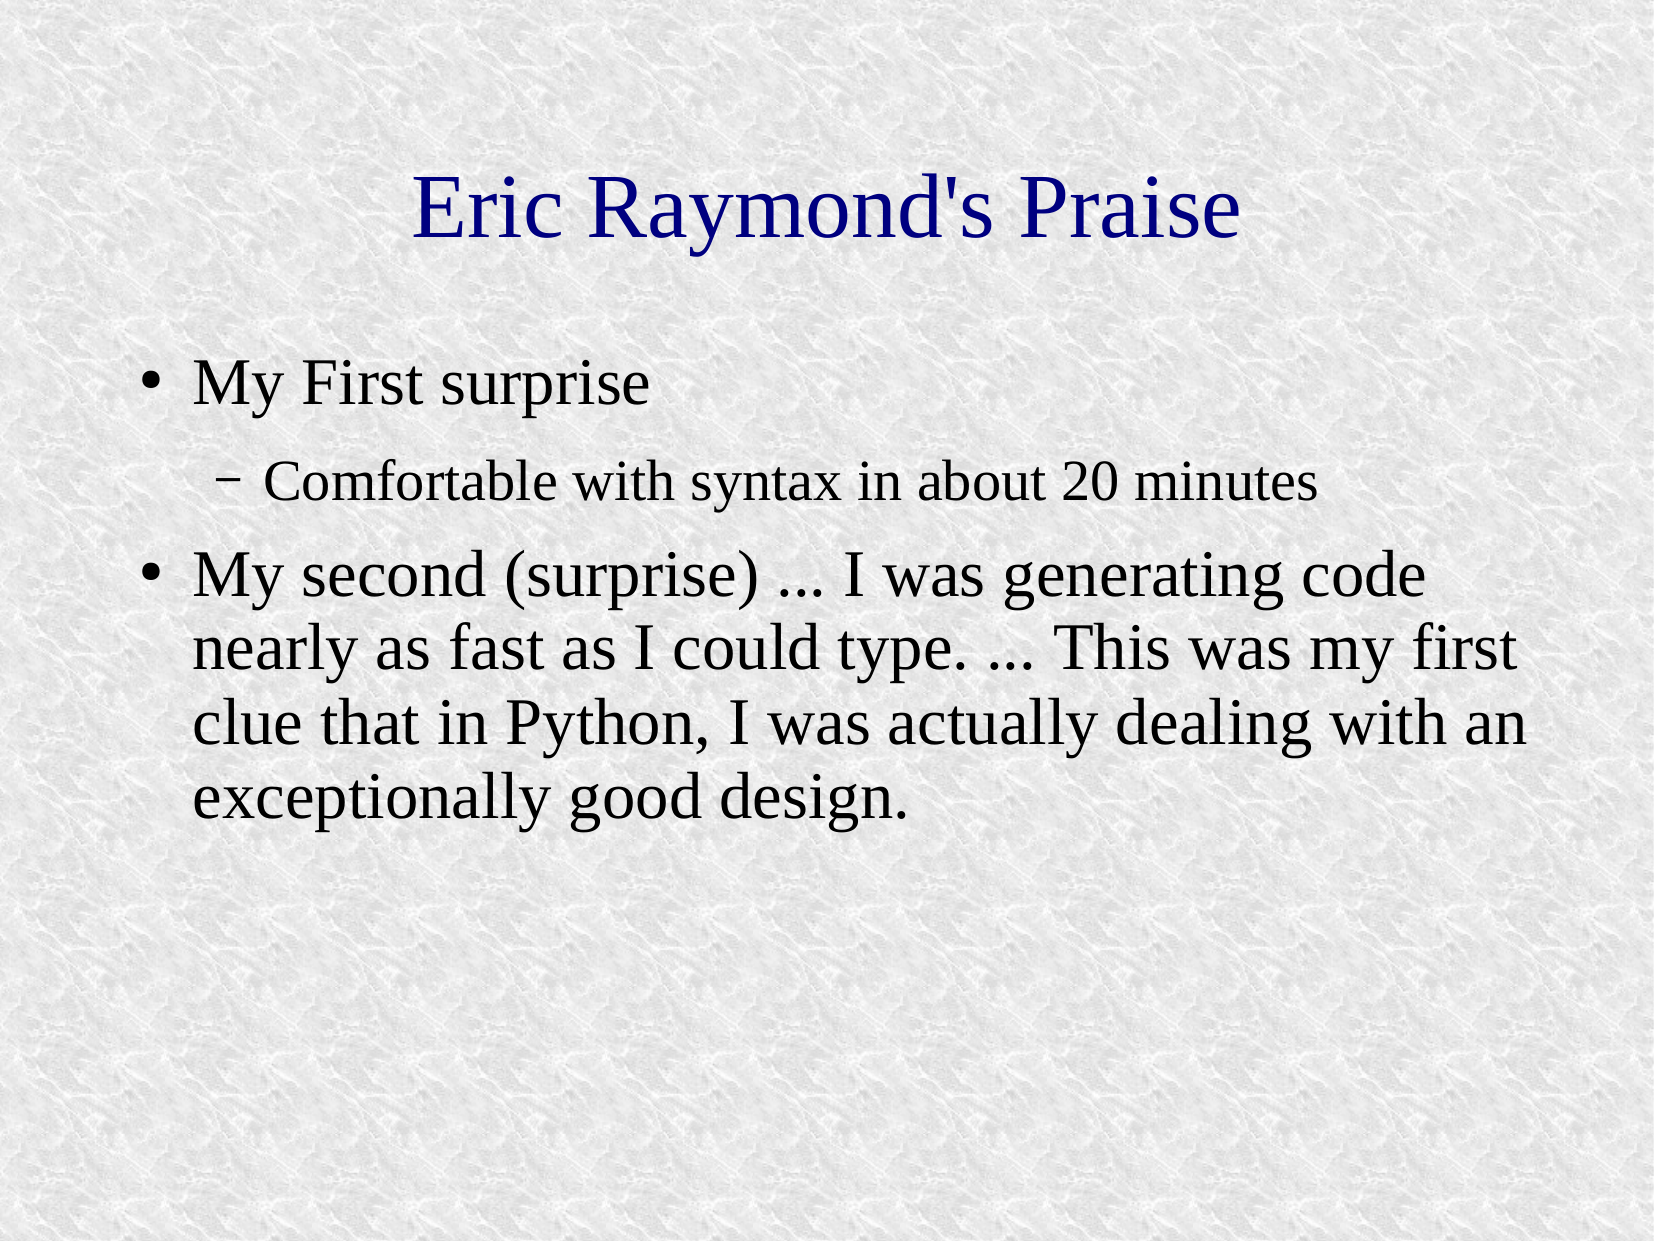

# Eric Raymond's Praise
My First surprise
Comfortable with syntax in about 20 minutes
My second (surprise) ... I was generating code nearly as fast as I could type. ... This was my first clue that in Python, I was actually dealing with an exceptionally good design.